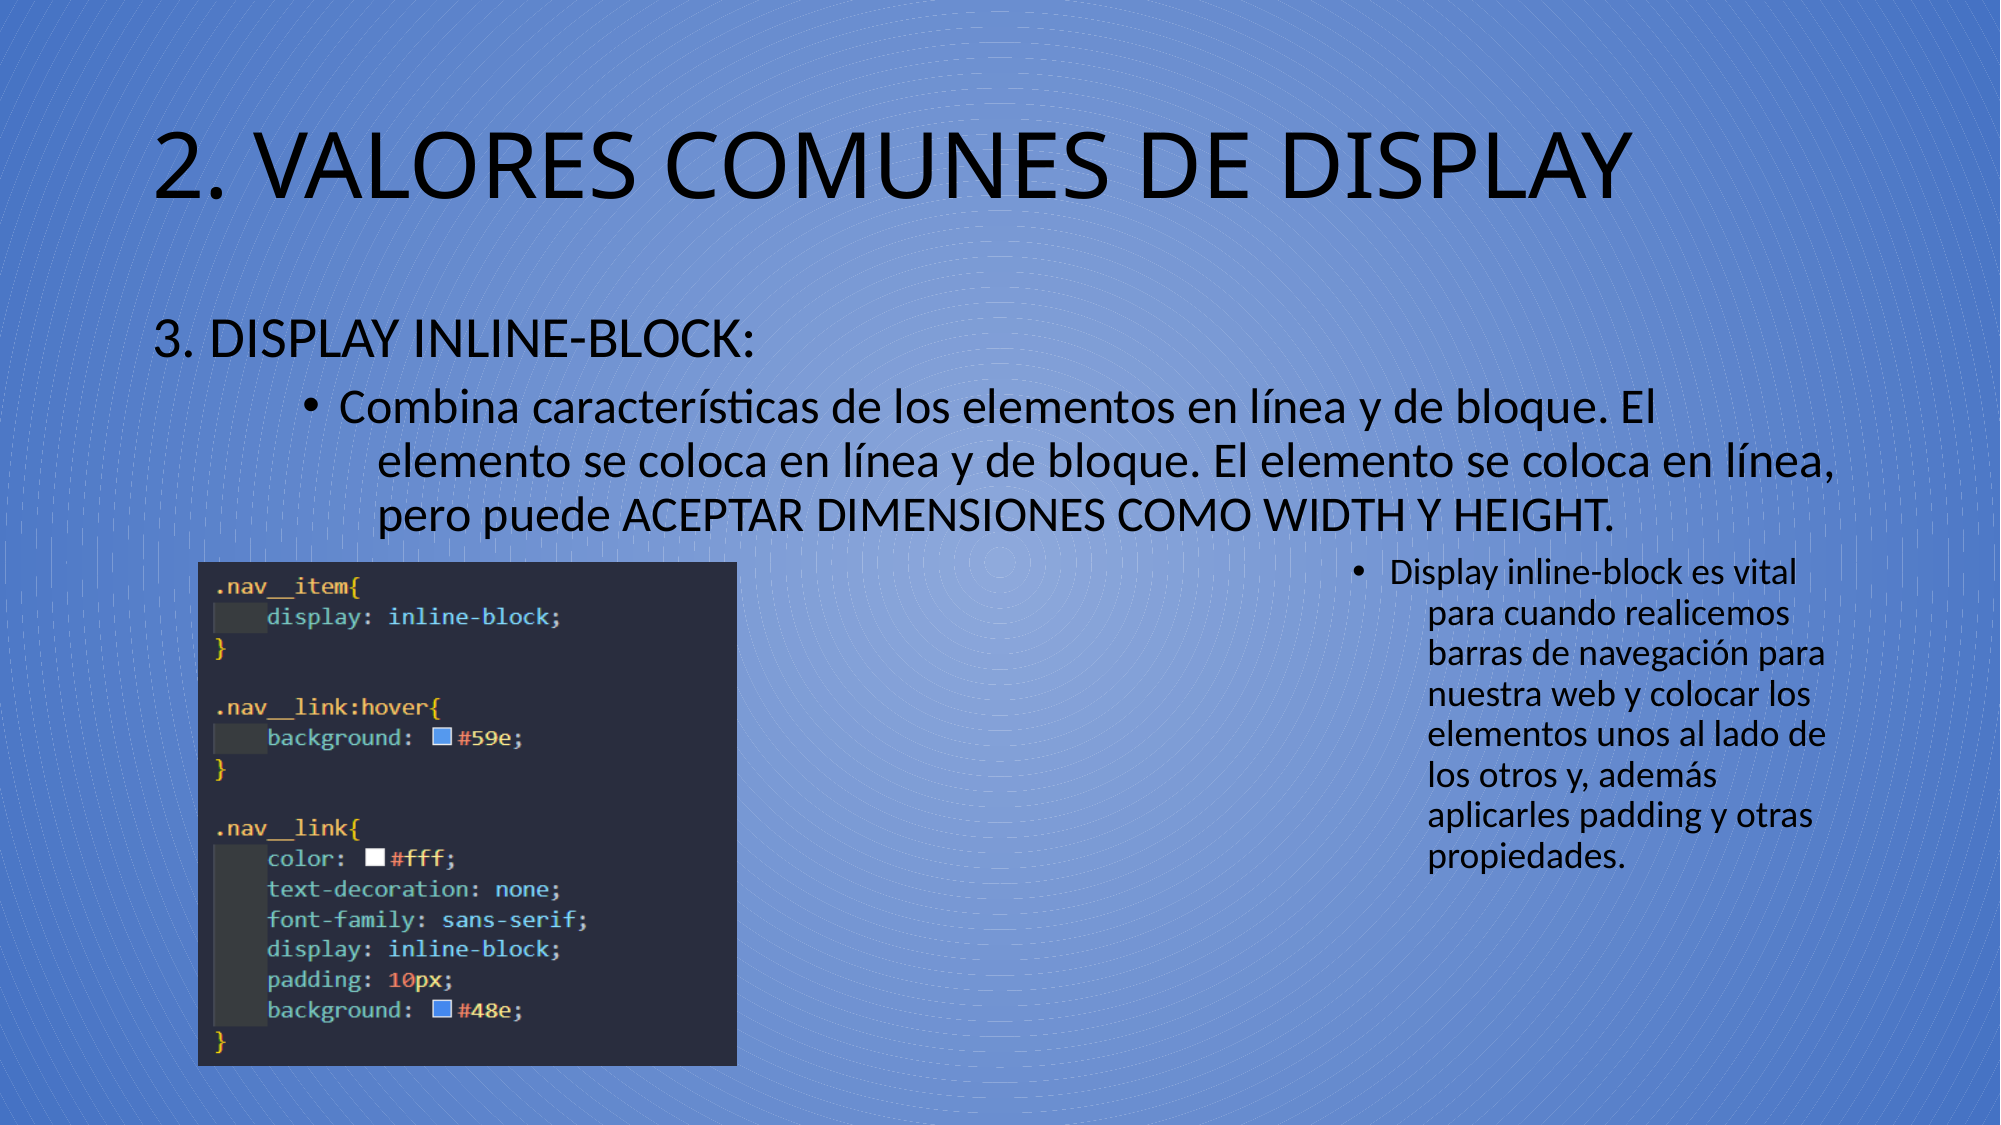

# 2. VALORES COMUNES DE DISPLAY
3. DISPLAY INLINE-BLOCK:
Combina características de los elementos en línea y de bloque. El elemento se coloca en línea y de bloque. El elemento se coloca en línea, pero puede ACEPTAR DIMENSIONES COMO WIDTH Y HEIGHT.
Display inline-block es vital para cuando realicemos barras de navegación para nuestra web y colocar los elementos unos al lado de los otros y, además aplicarles padding y otras propiedades.